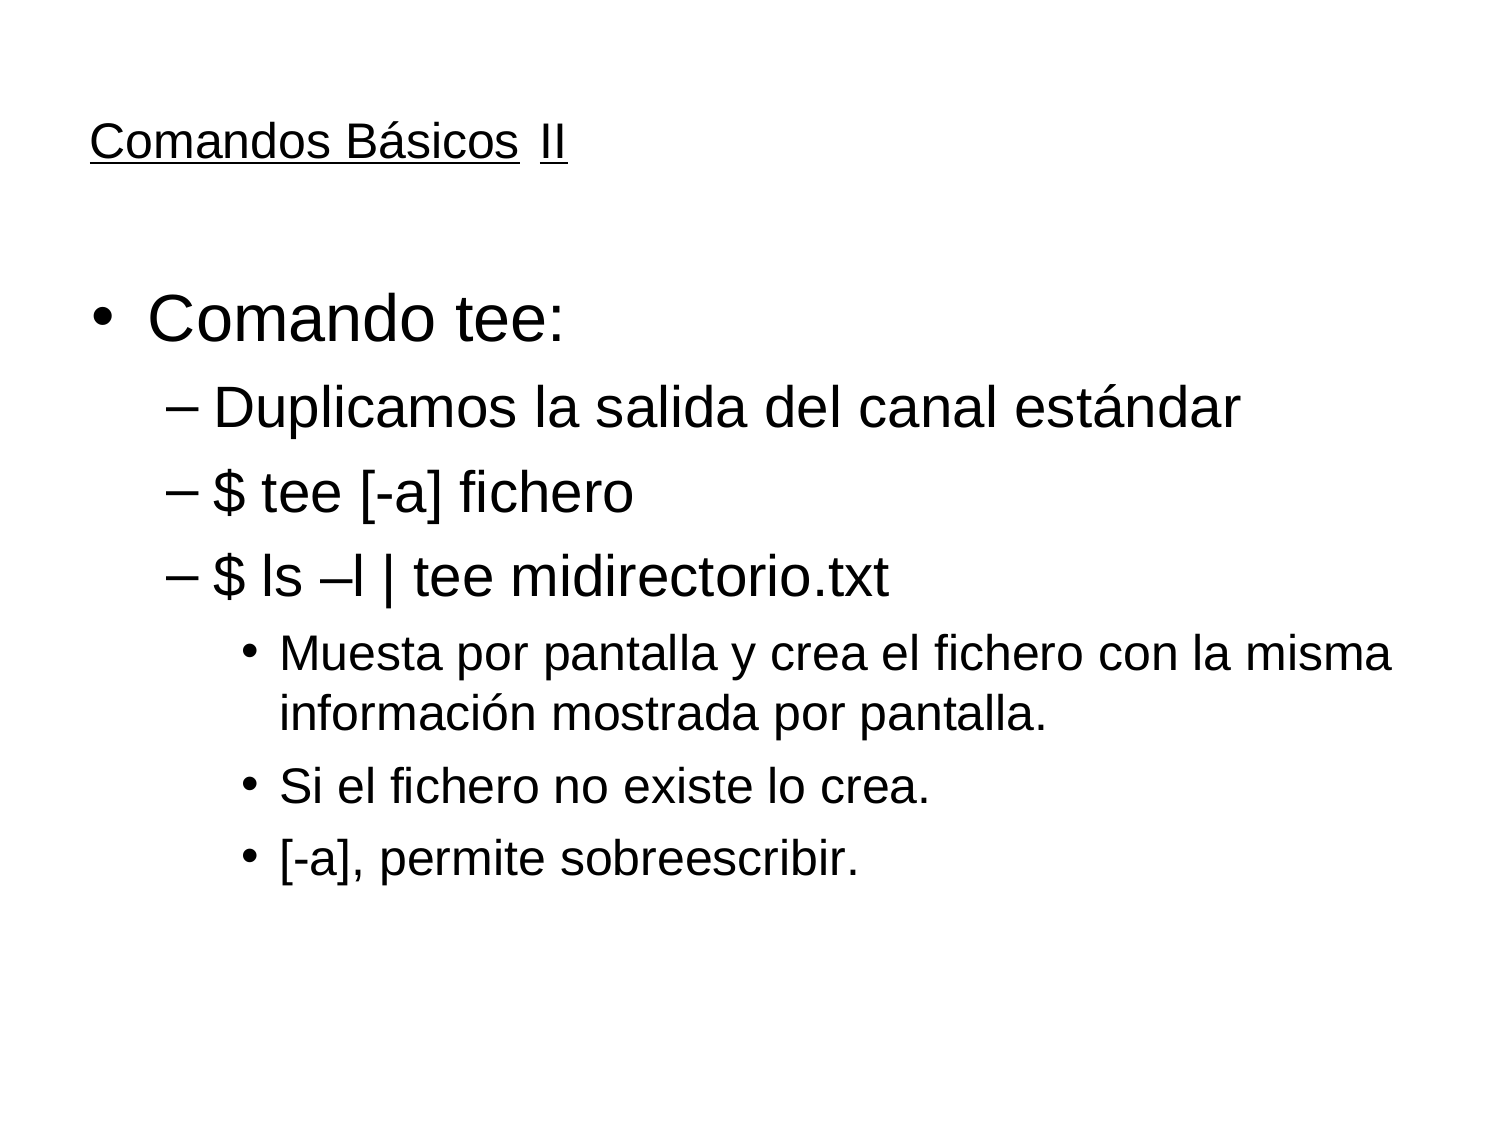

# Comandos Básicos	II
Comando tee:
Duplicamos la salida del canal estándar
$ tee [-a] fichero
$ ls –l | tee midirectorio.txt
Muesta por pantalla y crea el fichero con la misma información mostrada por pantalla.
Si el fichero no existe lo crea.
[-a], permite sobreescribir.